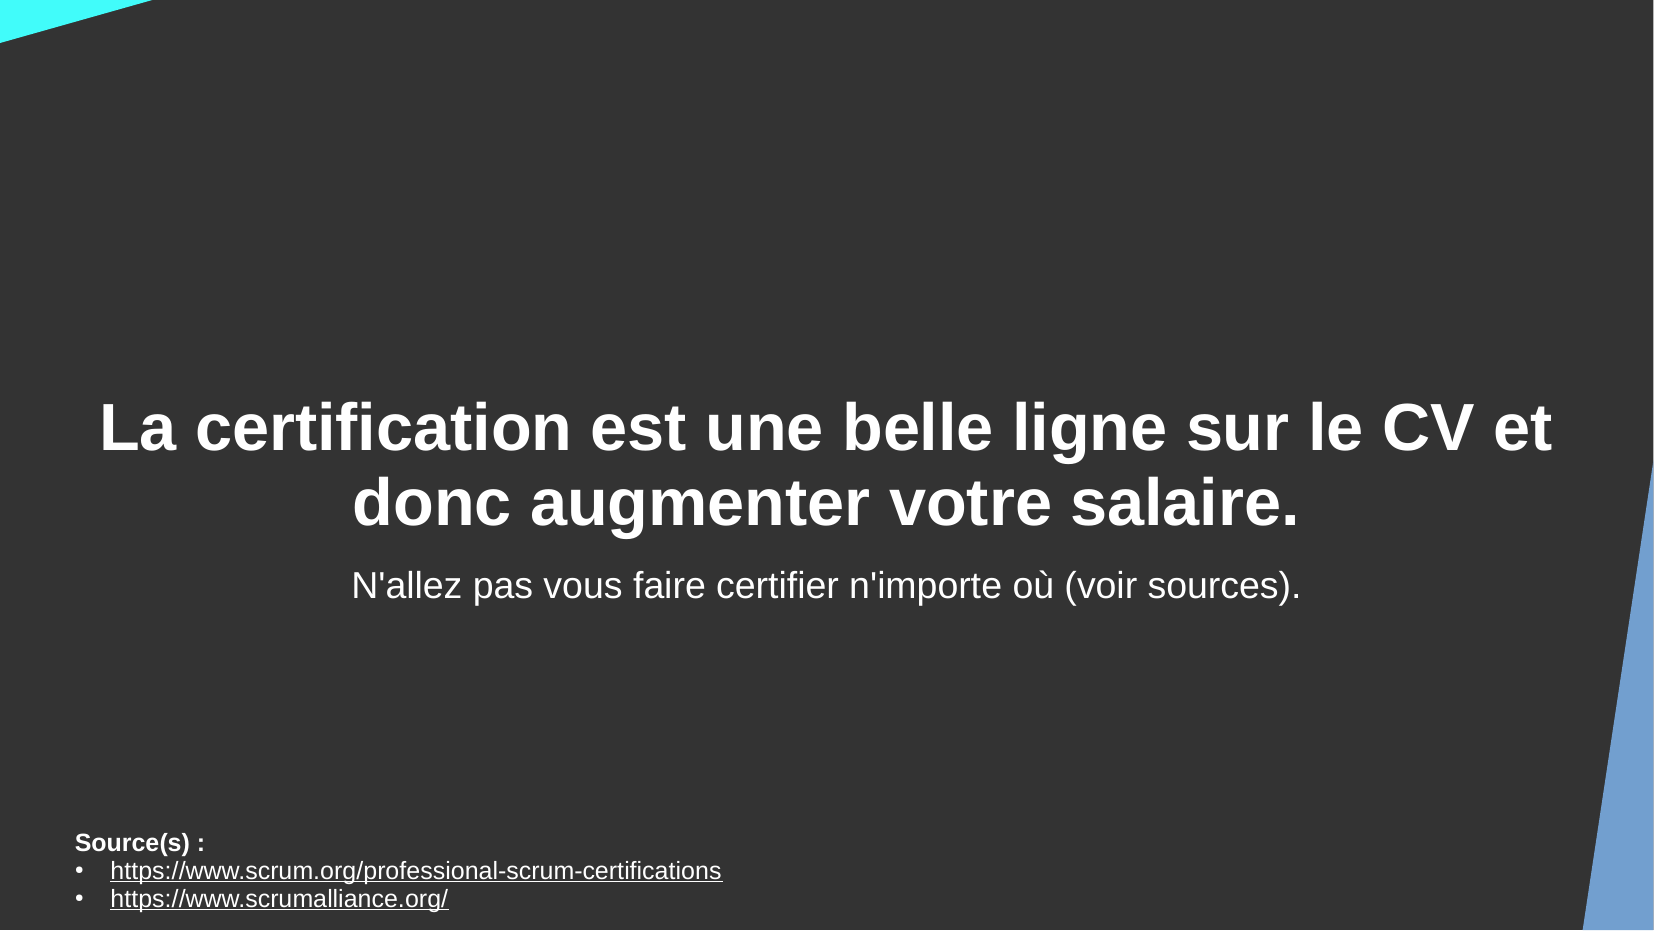

# La certification est une belle ligne sur le CV et donc augmenter votre salaire.
N'allez pas vous faire certifier n'importe où (voir sources).
Source(s) :
https://www.scrum.org/professional-scrum-certifications
https://www.scrumalliance.org/